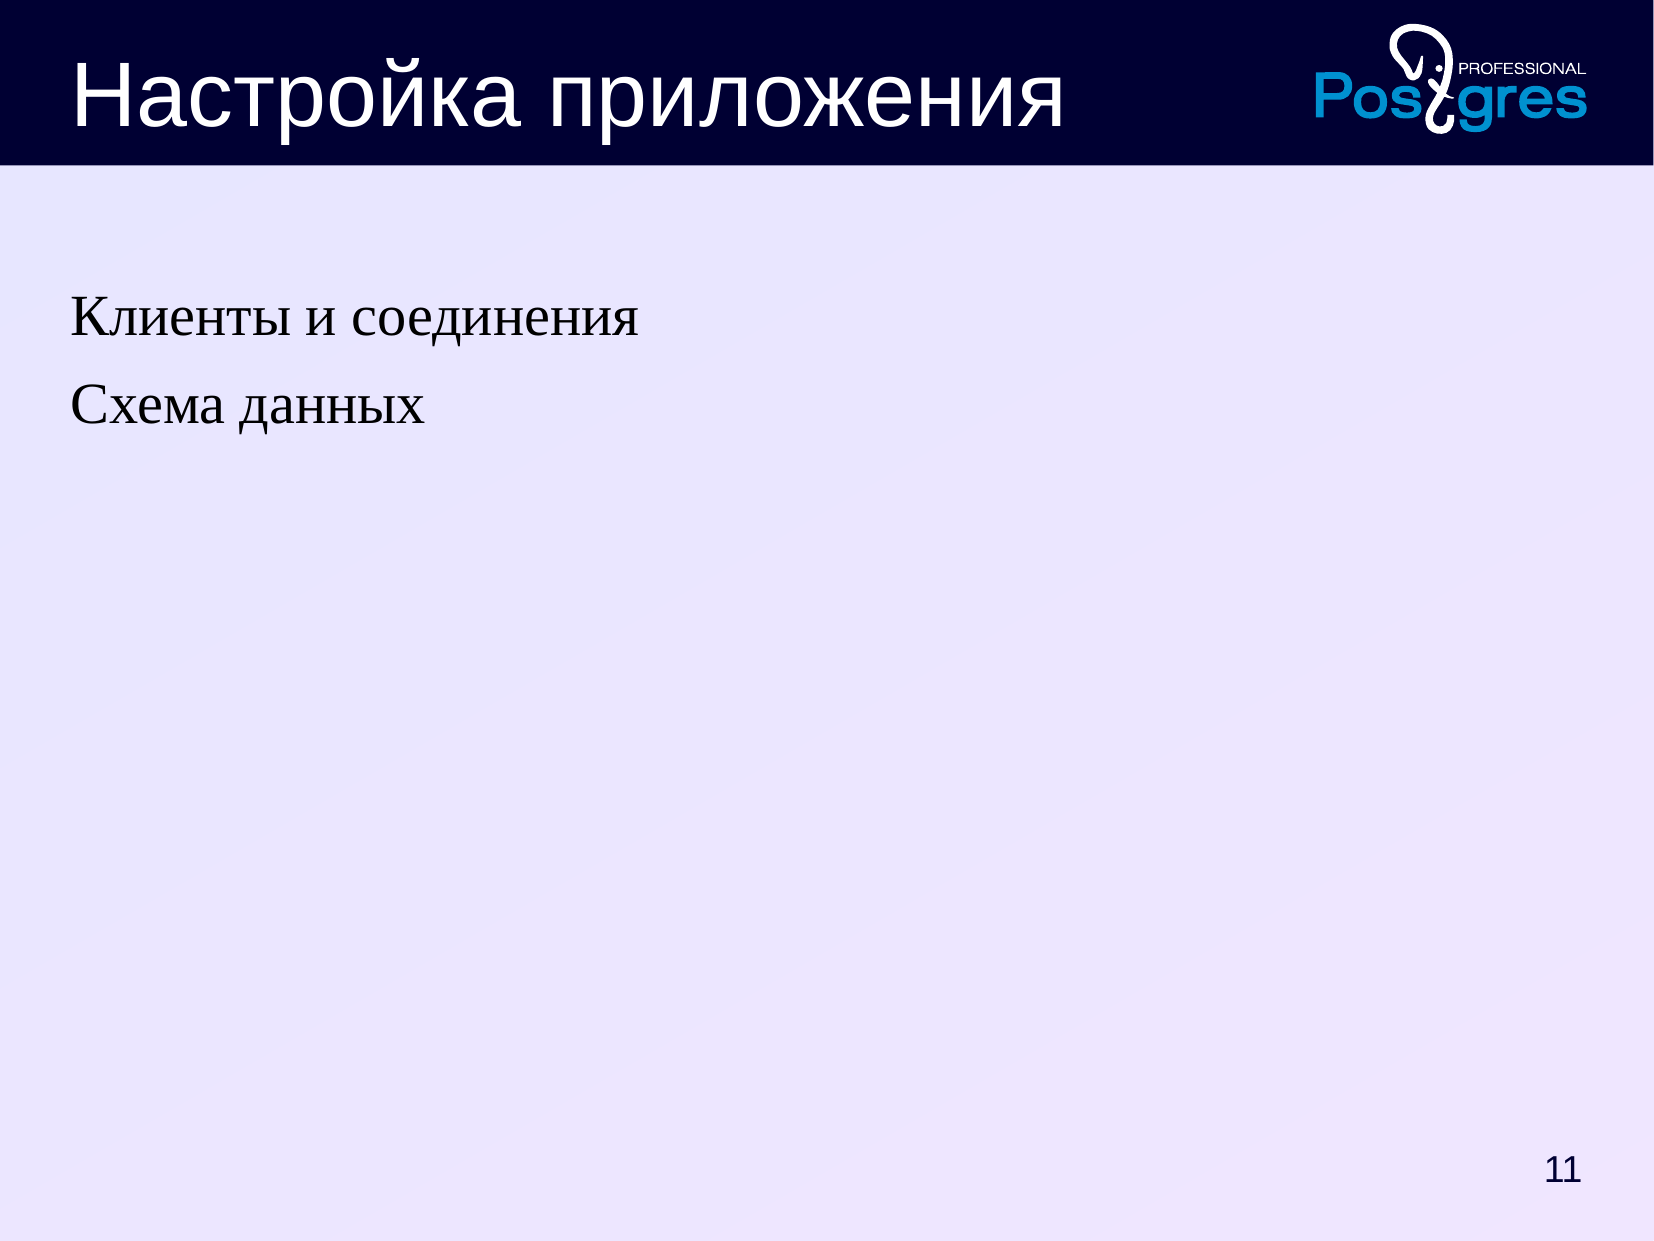

# Настройка приложения
Клиенты и соединения
Схема данных